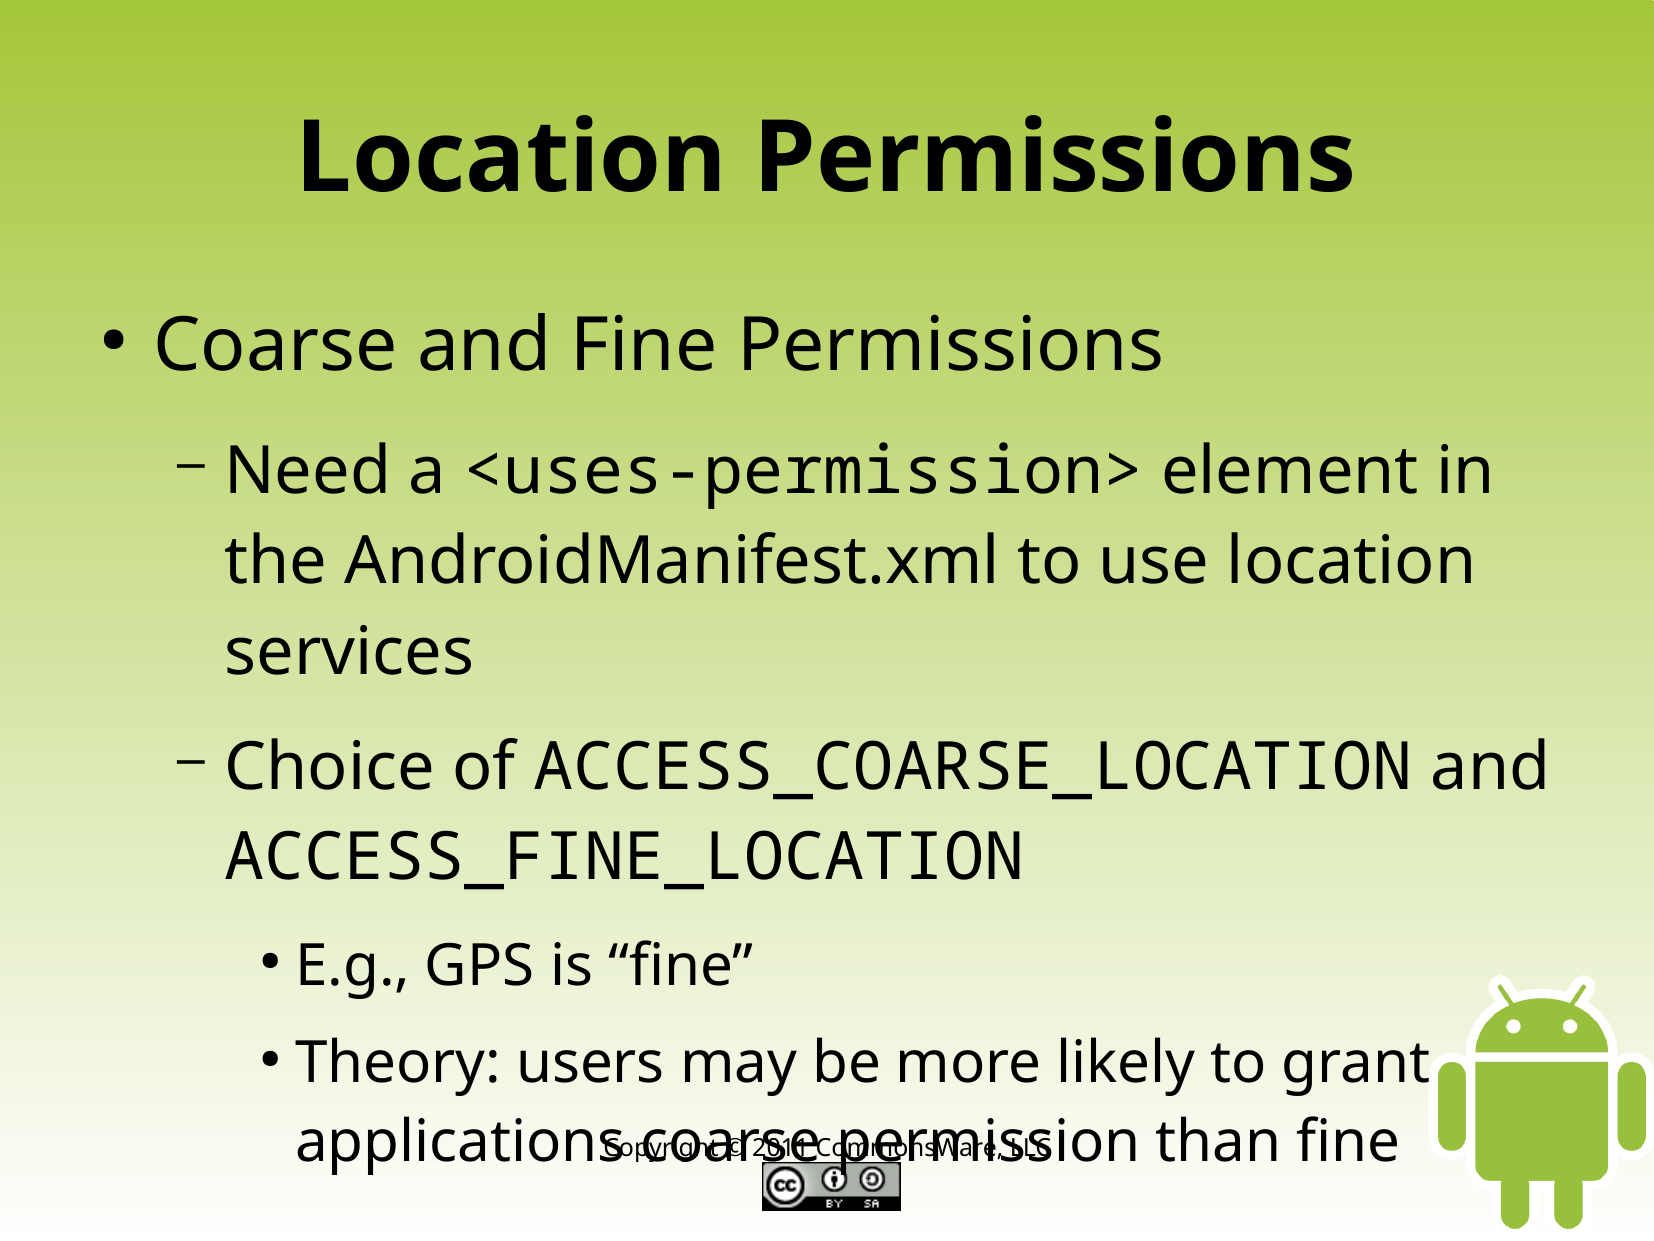

# Location Permissions
Coarse and Fine Permissions
Need a <uses-permission> element in the AndroidManifest.xml to use location services
Choice of ACCESS_COARSE_LOCATION and ACCESS_FINE_LOCATION
E.g., GPS is “fine”
Theory: users may be more likely to grant
applications coarse permission than fine